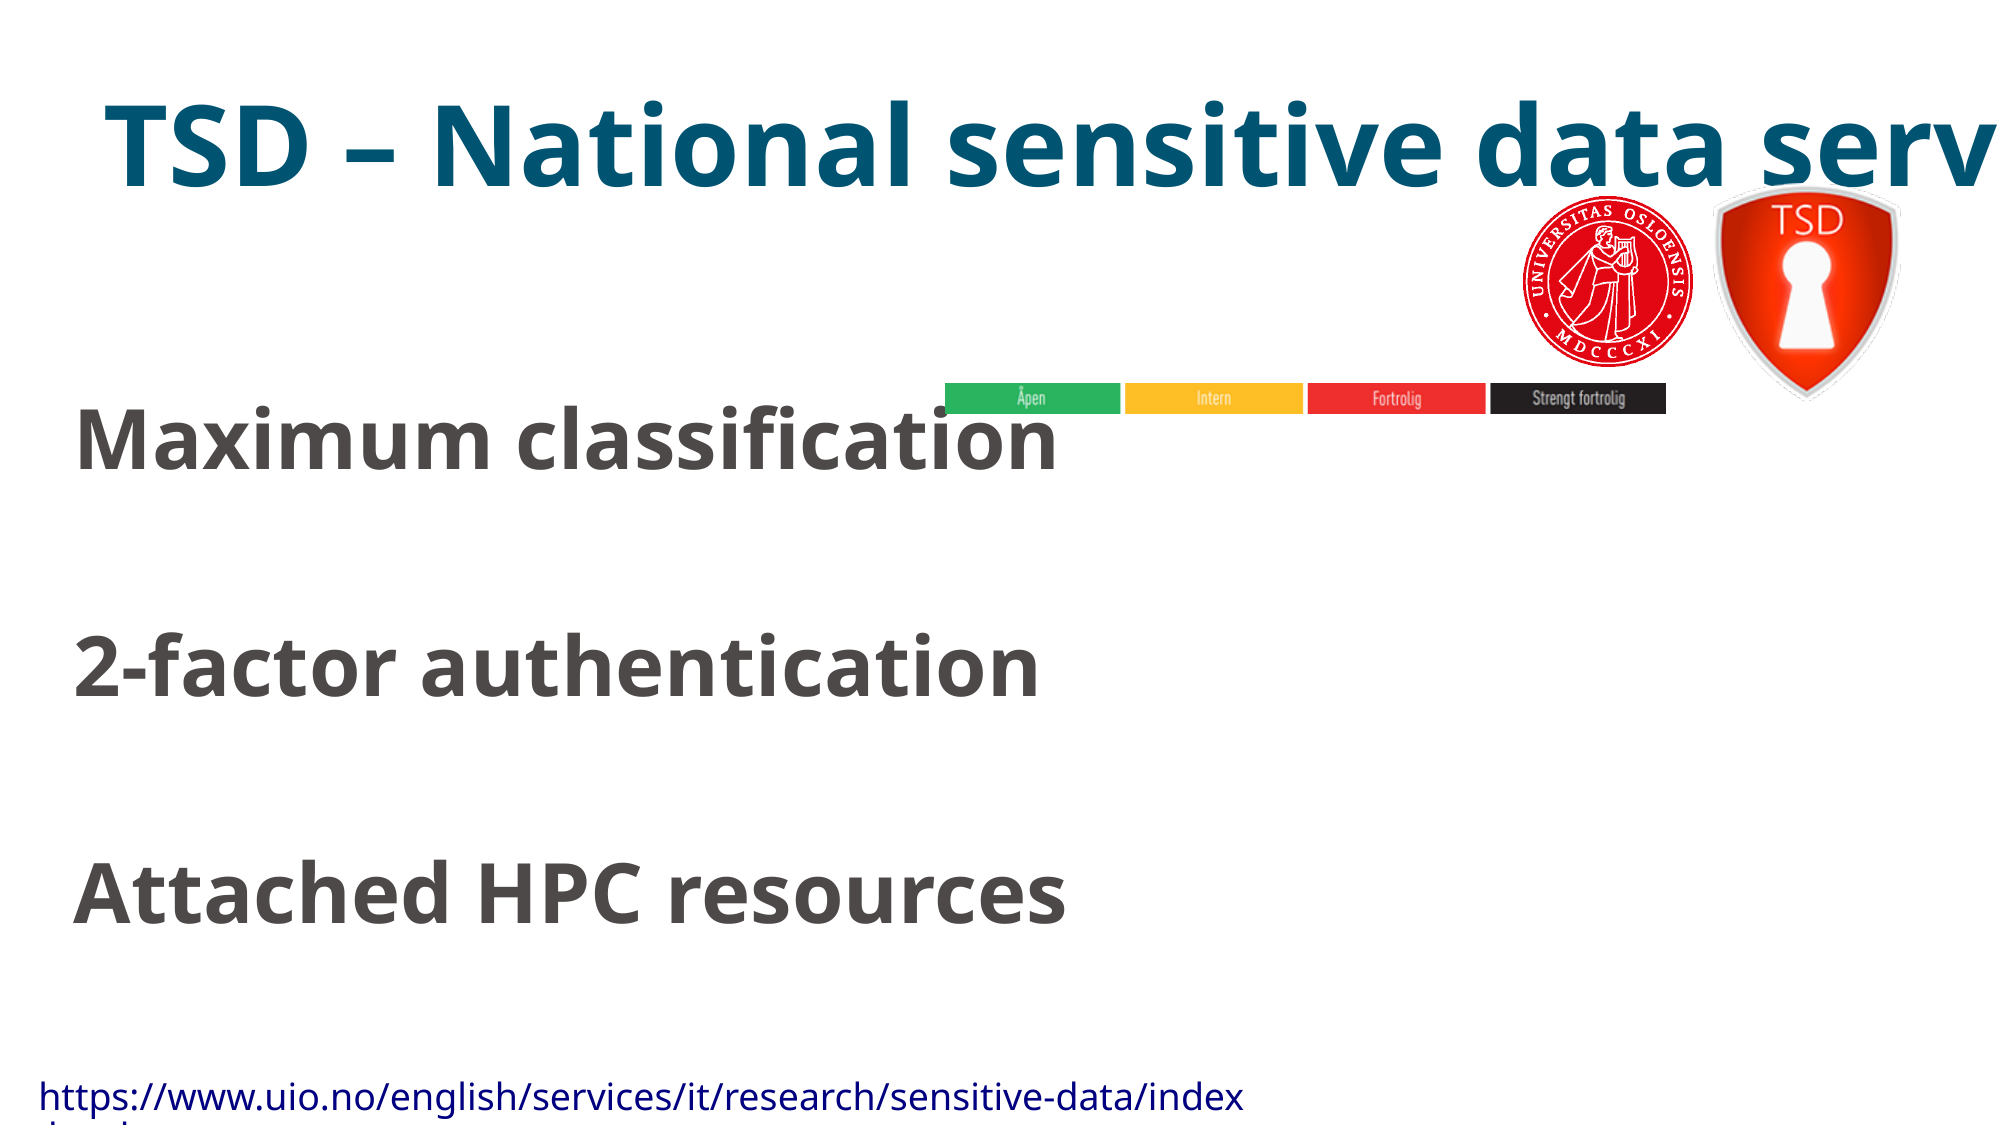

TSD – National sensitive data service
Maximum classification
2-factor authentication
Attached HPC resources
https://www.uio.no/english/services/it/research/sensitive-data/index.html